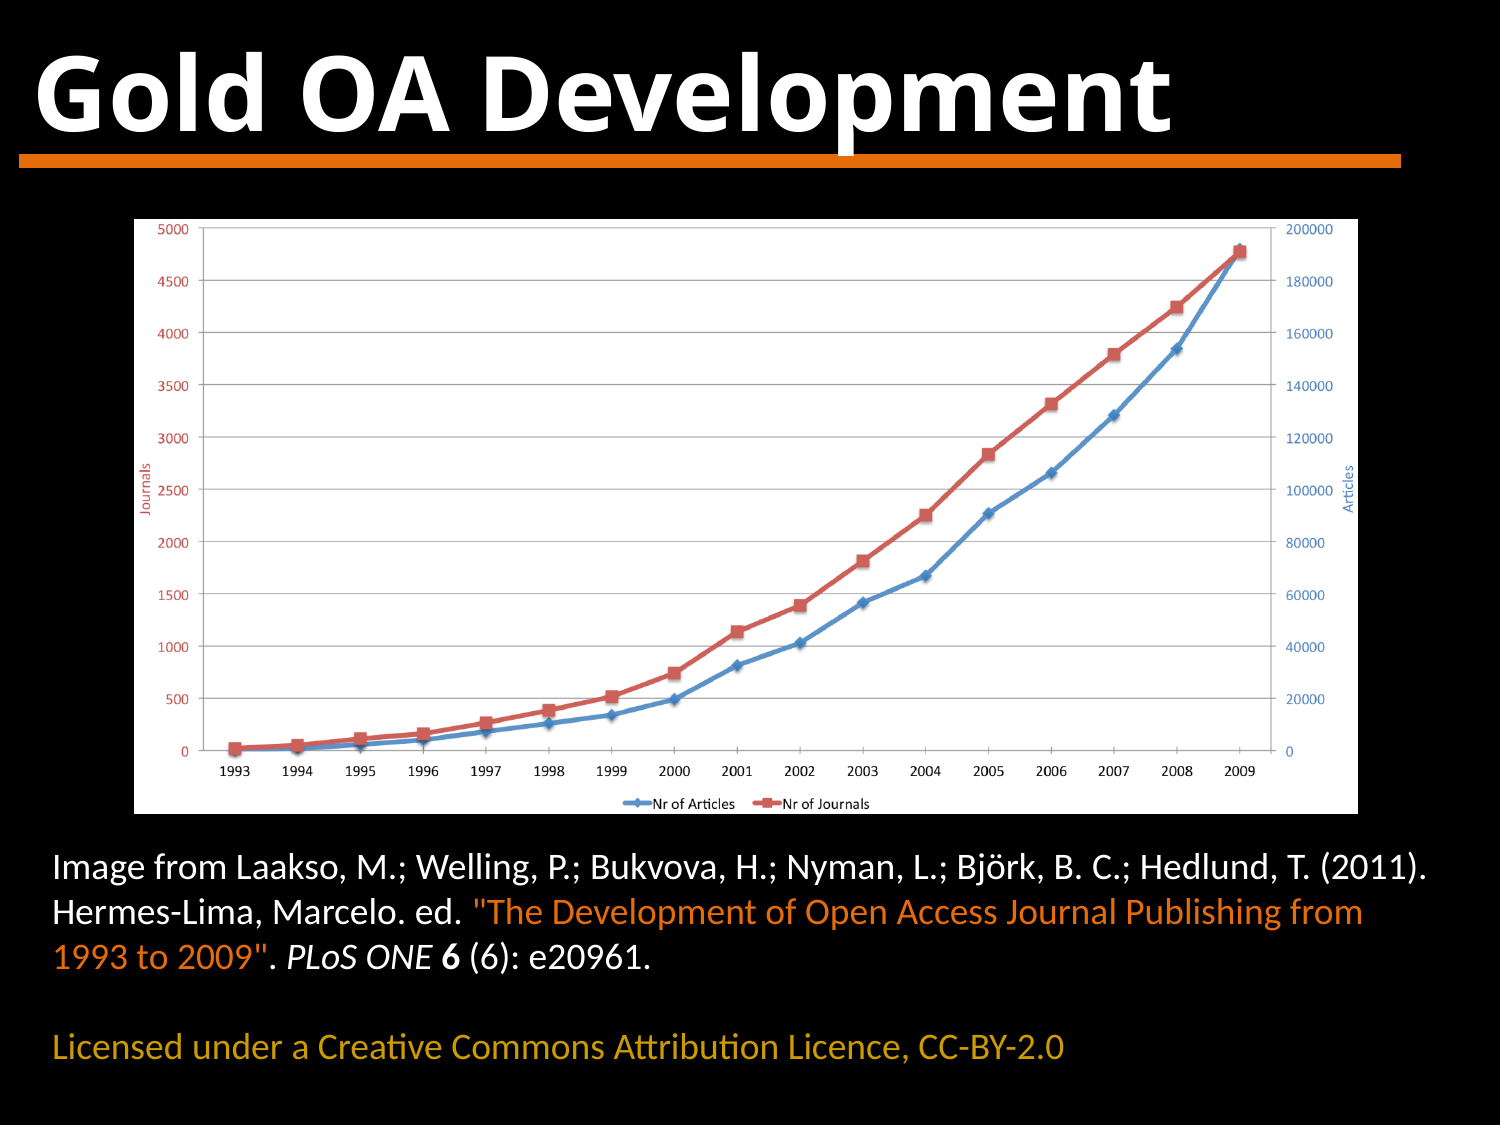

Gold OA Development
Image from Laakso, M.; Welling, P.; Bukvova, H.; Nyman, L.; Björk, B. C.; Hedlund, T. (2011). Hermes-Lima, Marcelo. ed. "The Development of Open Access Journal Publishing from 1993 to 2009". PLoS ONE 6 (6): e20961.
Licensed under a Creative Commons Attribution Licence, CC-BY-2.0